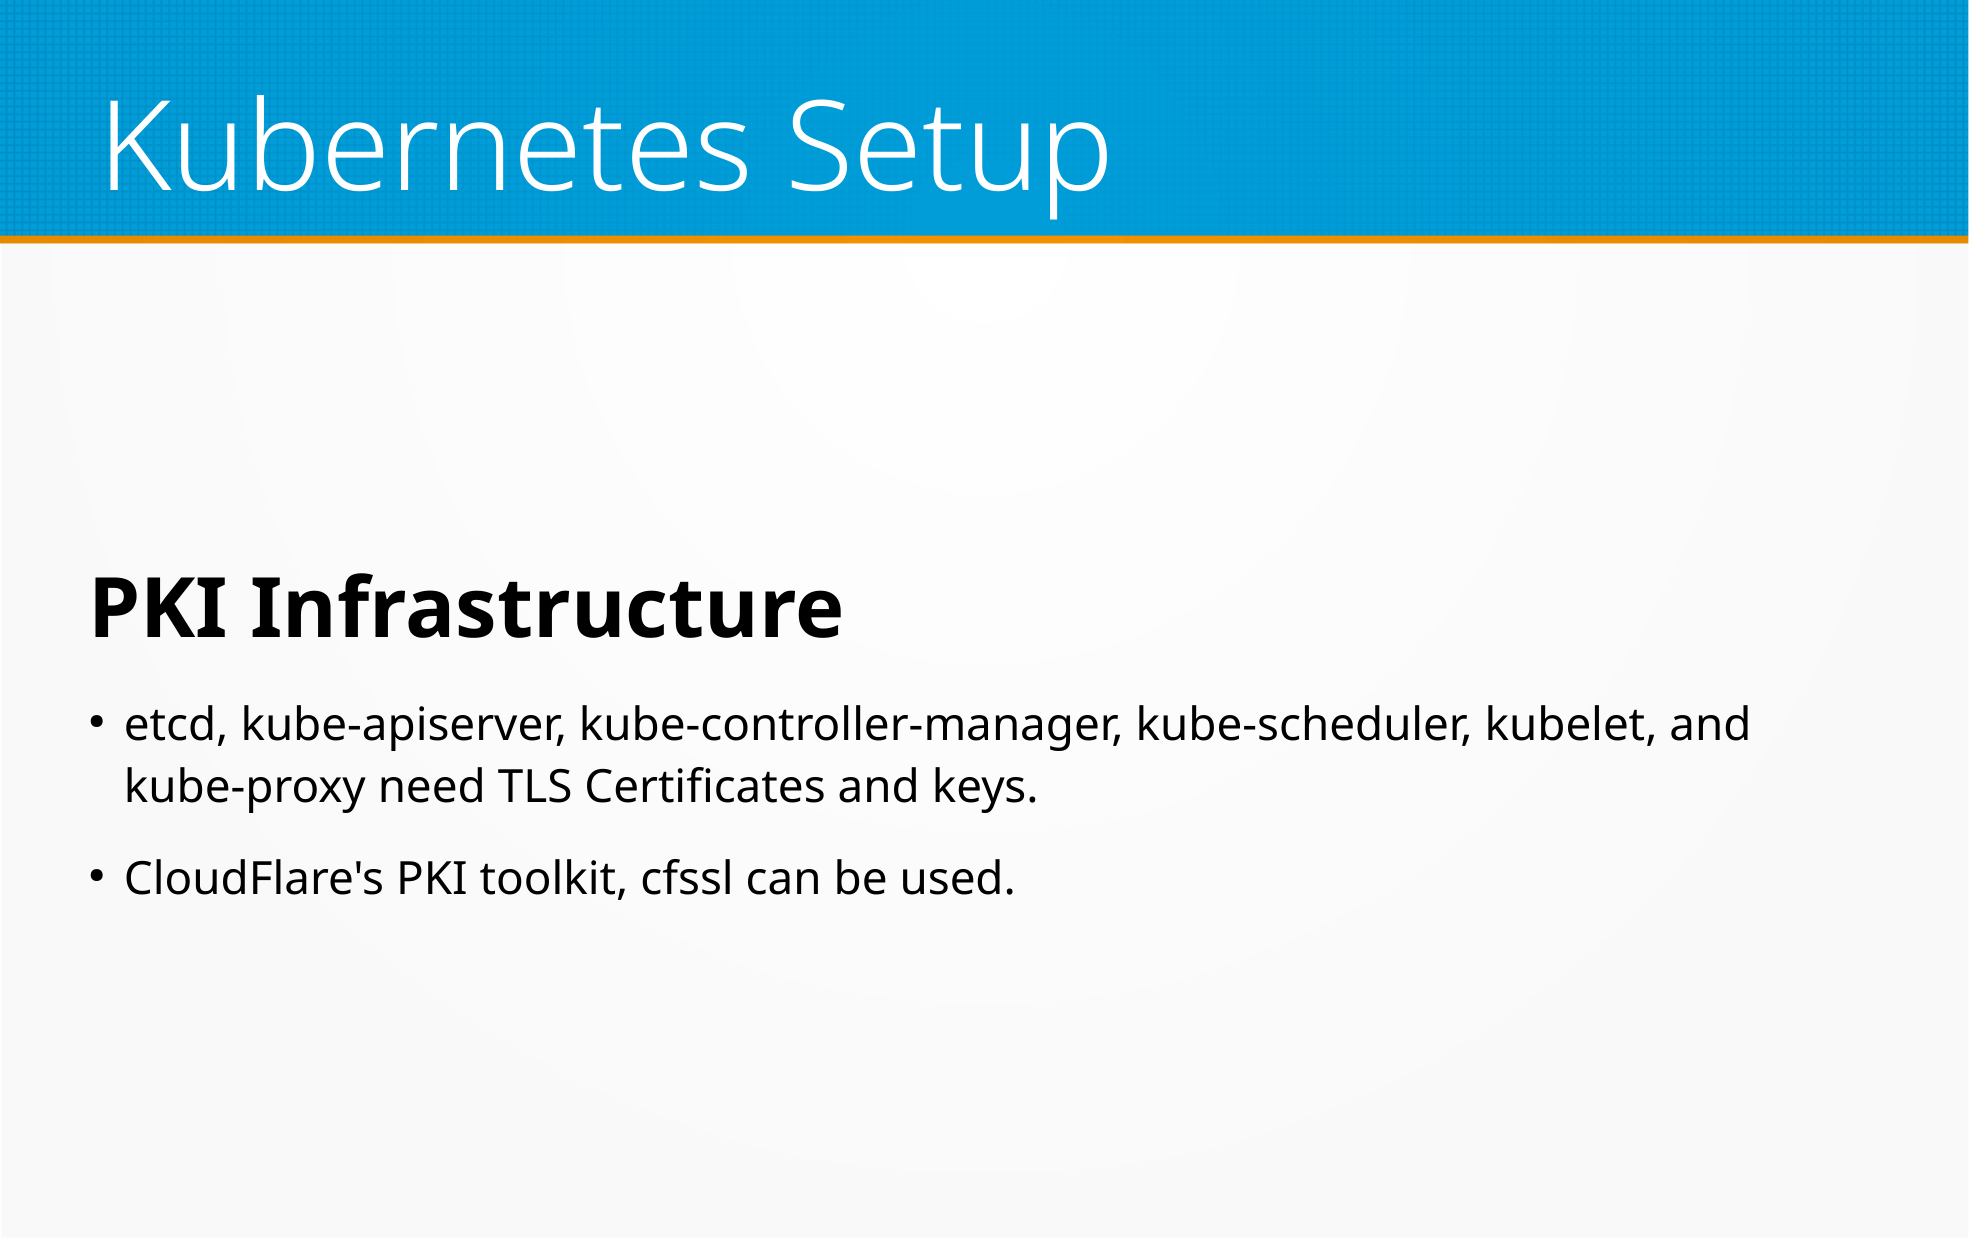

# Kubernetes Setup
PKI Infrastructure
etcd, kube-apiserver, kube-controller-manager, kube-scheduler, kubelet, and kube-proxy need TLS Certificates and keys.
CloudFlare's PKI toolkit, cfssl can be used.